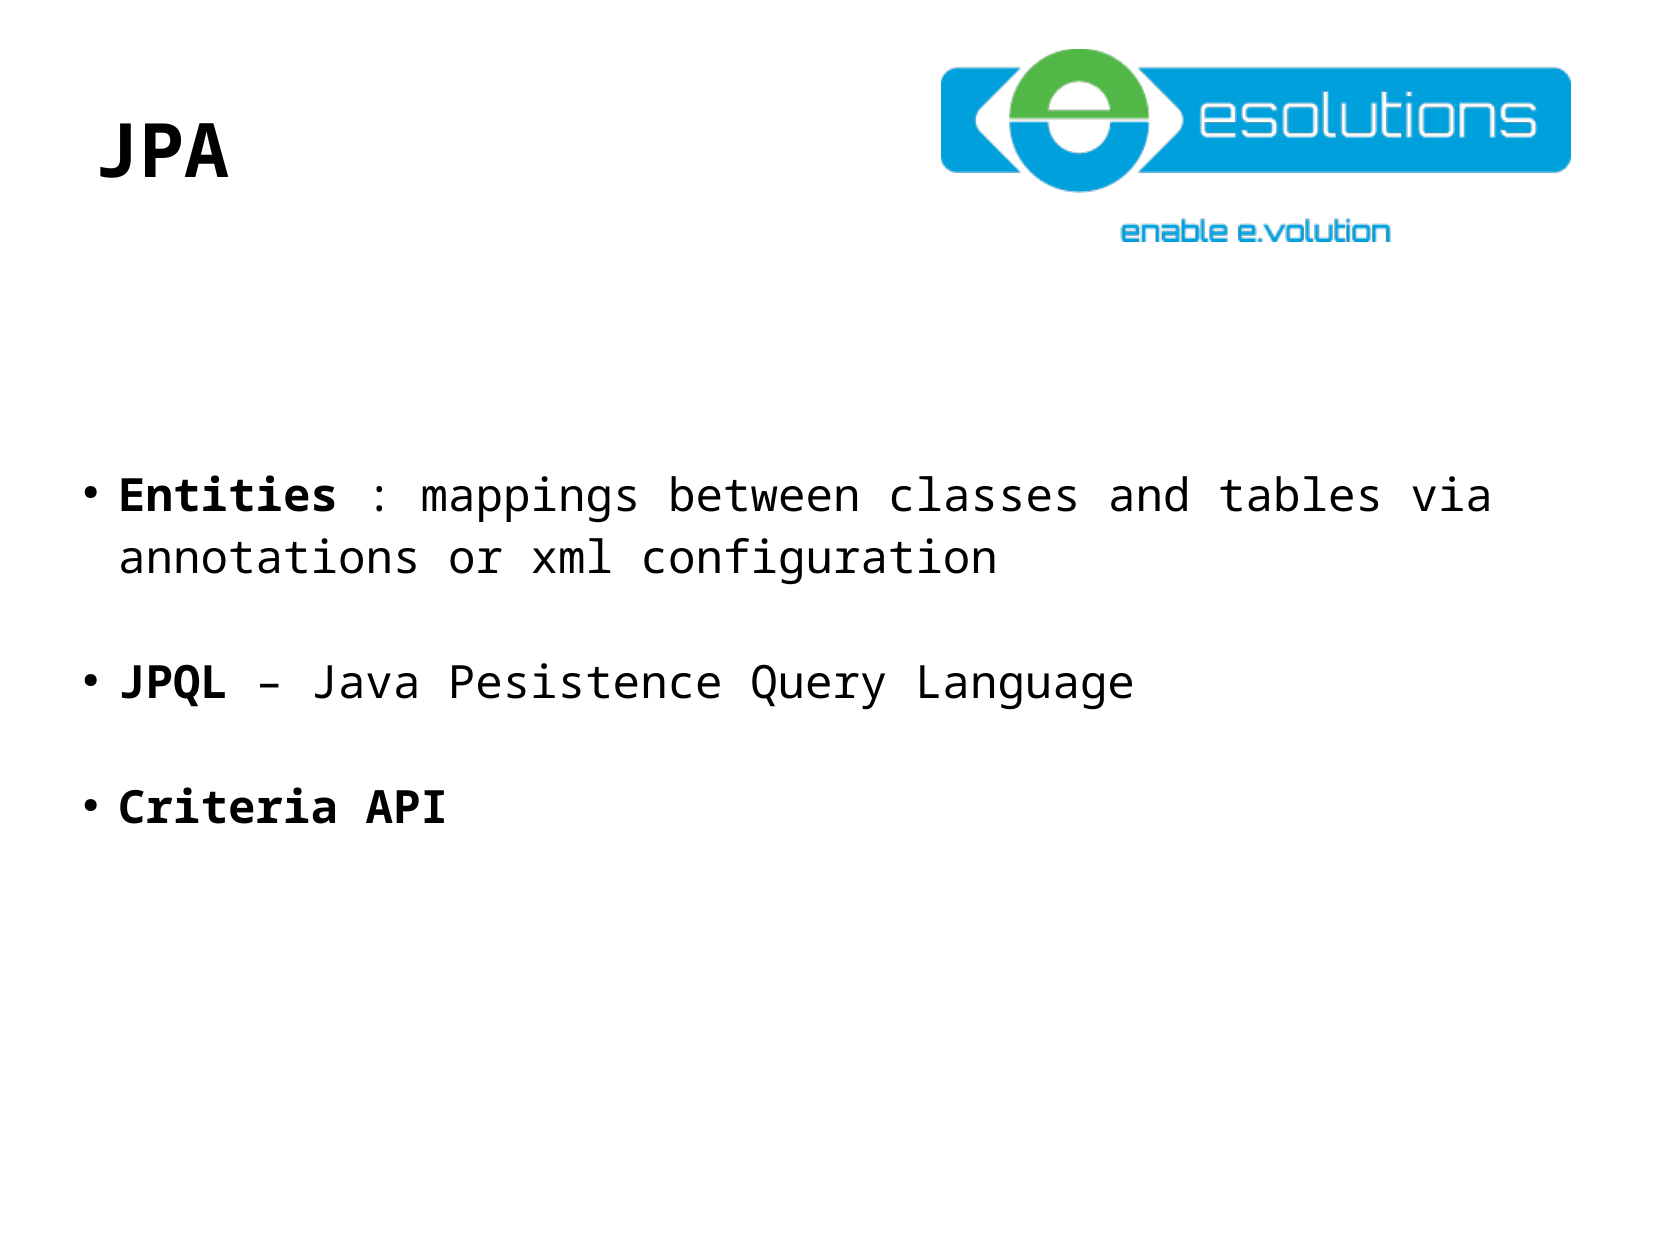

JPA
#
Entities : mappings between classes and tables via annotations or xml configuration
JPQL – Java Pesistence Query Language
Criteria API